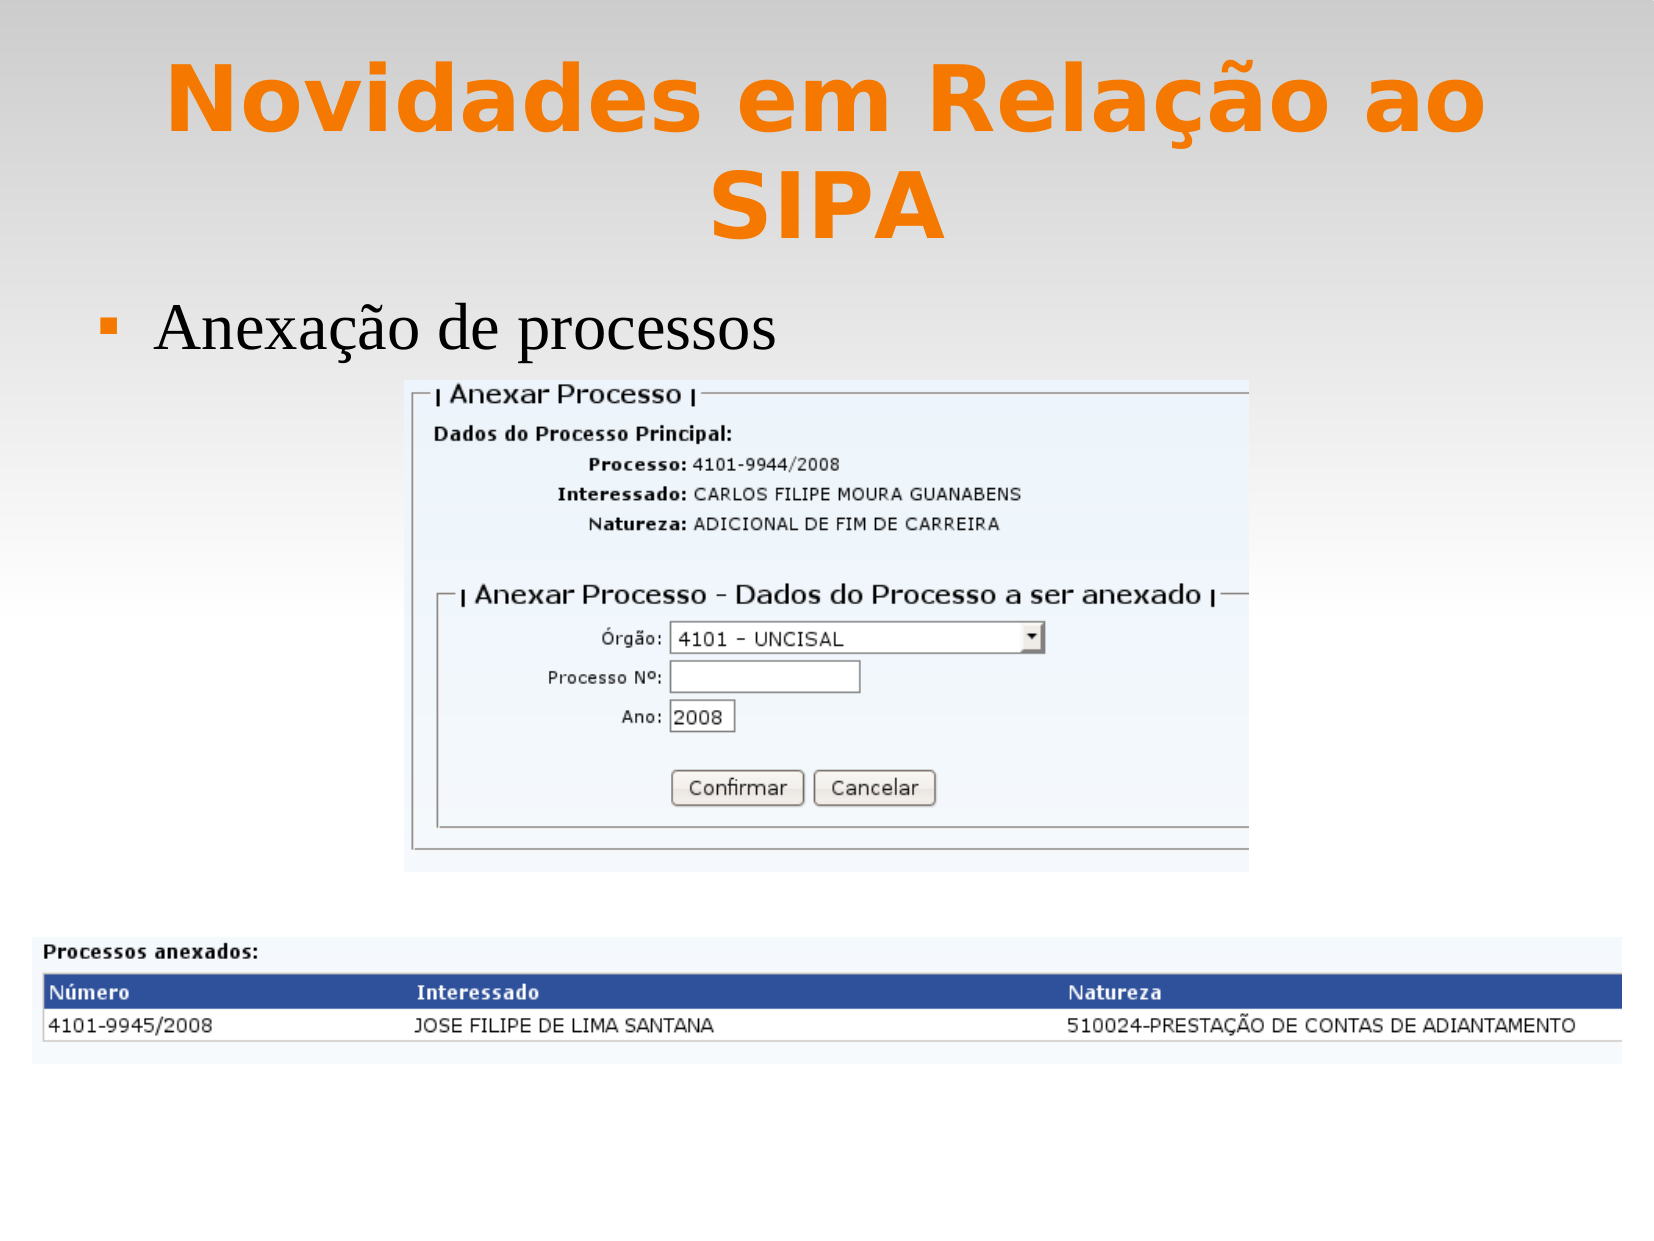

# Novidades em Relação ao SIPA
Anexação de processos